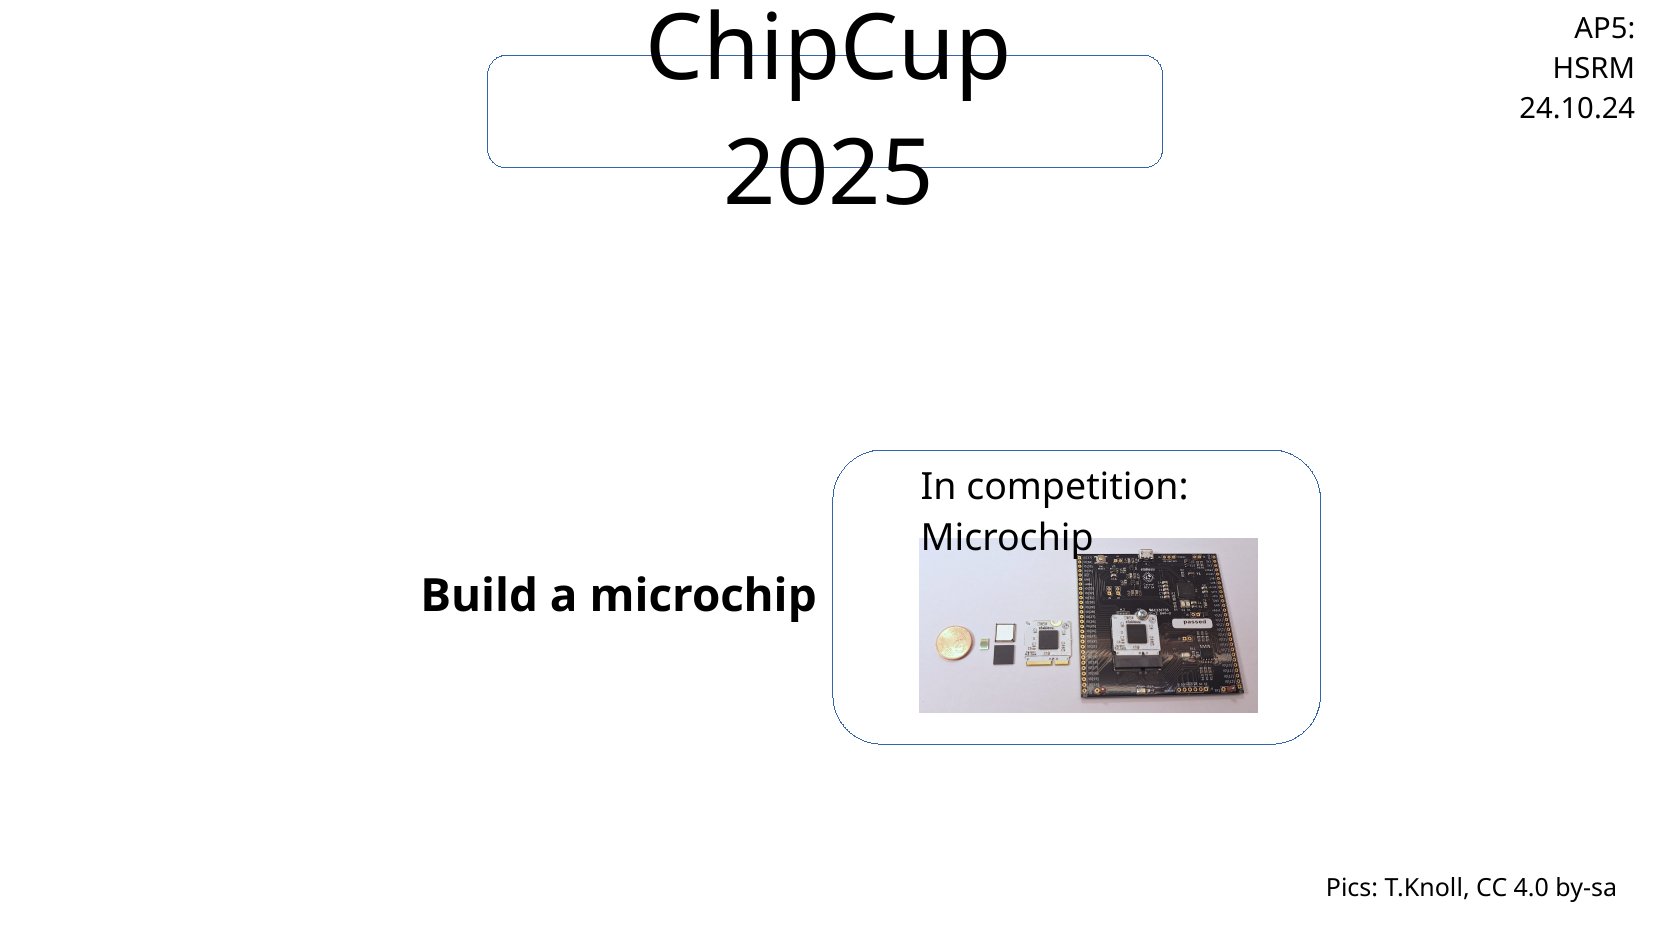

AP5:
HSRM
24.10.24
ChipCup 2025
In competition:
Microchip
# Build a microchip
Pics: T.Knoll, CC 4.0 by-sa